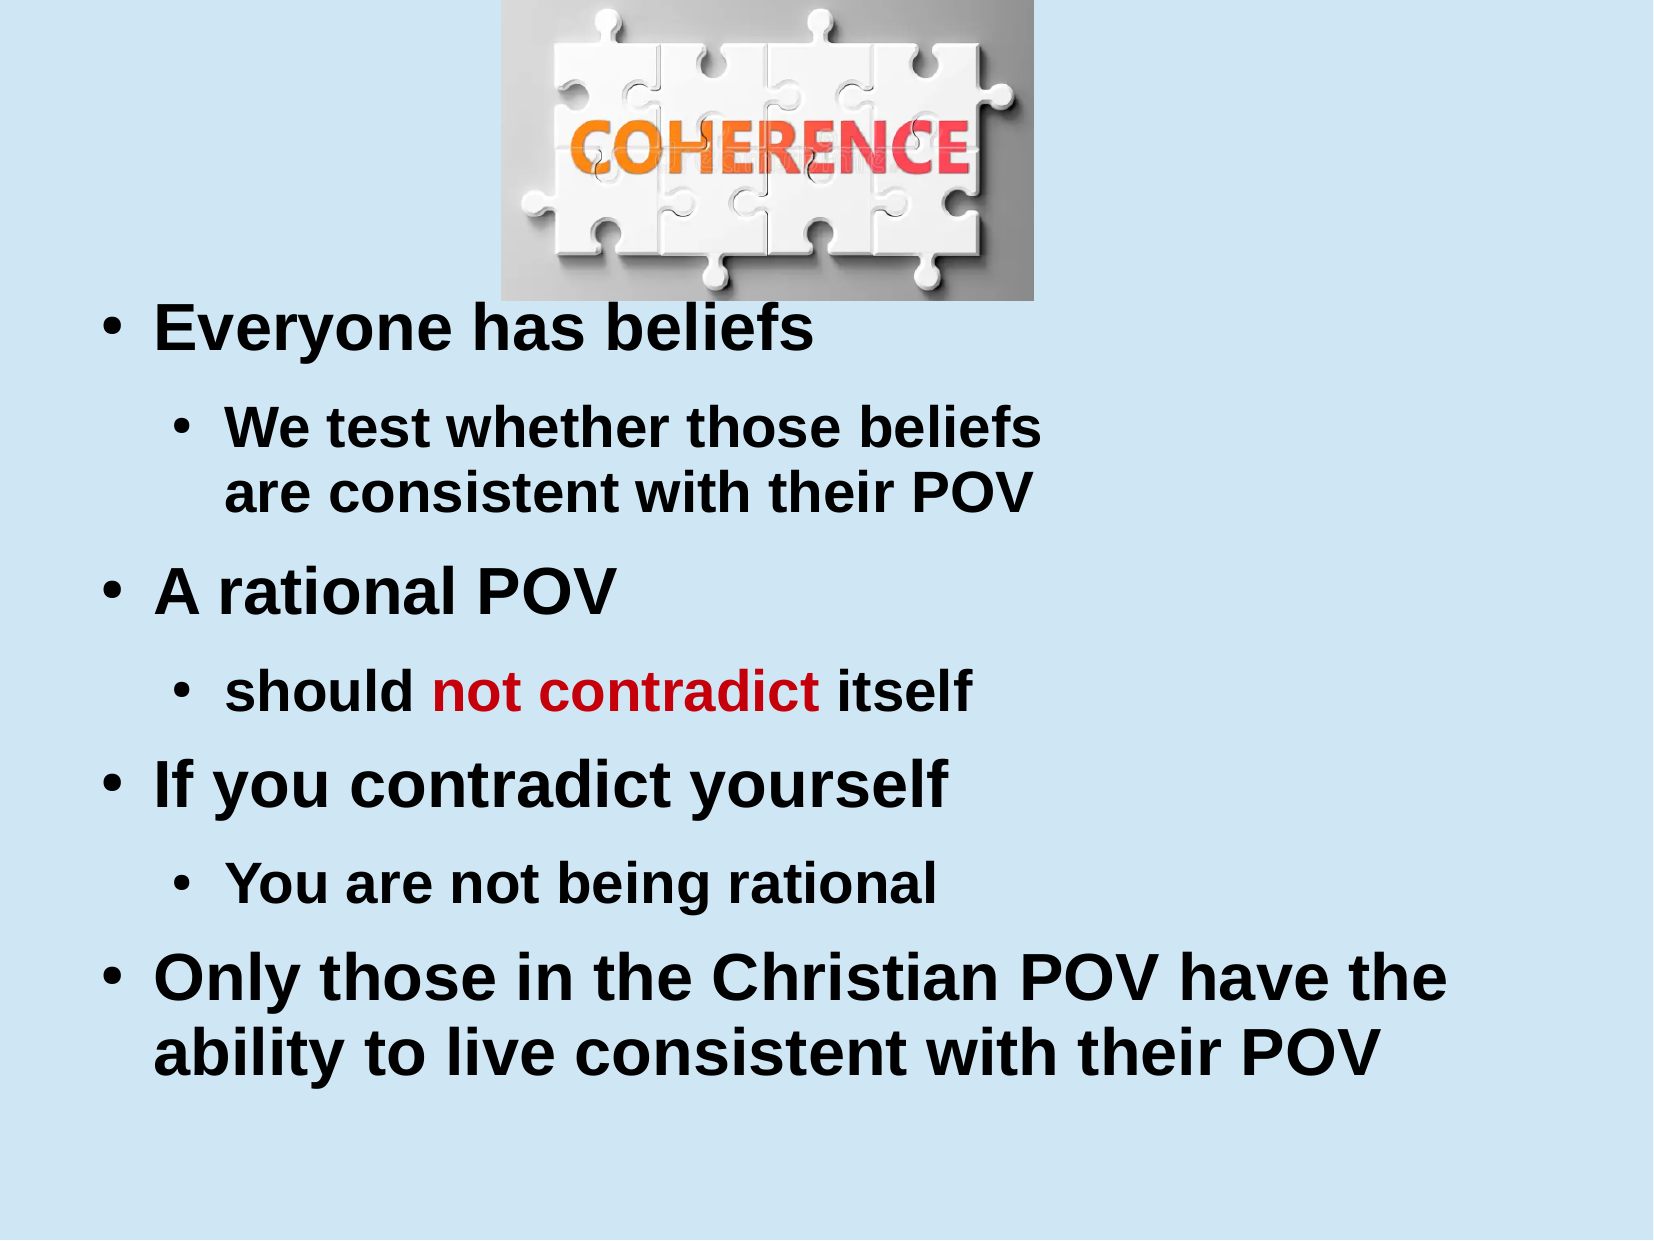

# Everyone has beliefs
We test whether those beliefs
are consistent with their POV
A rational POV
should not contradict itself
If you contradict yourself
You are not being rational
Only those in the Christian POV have the ability to live consistent with their POV